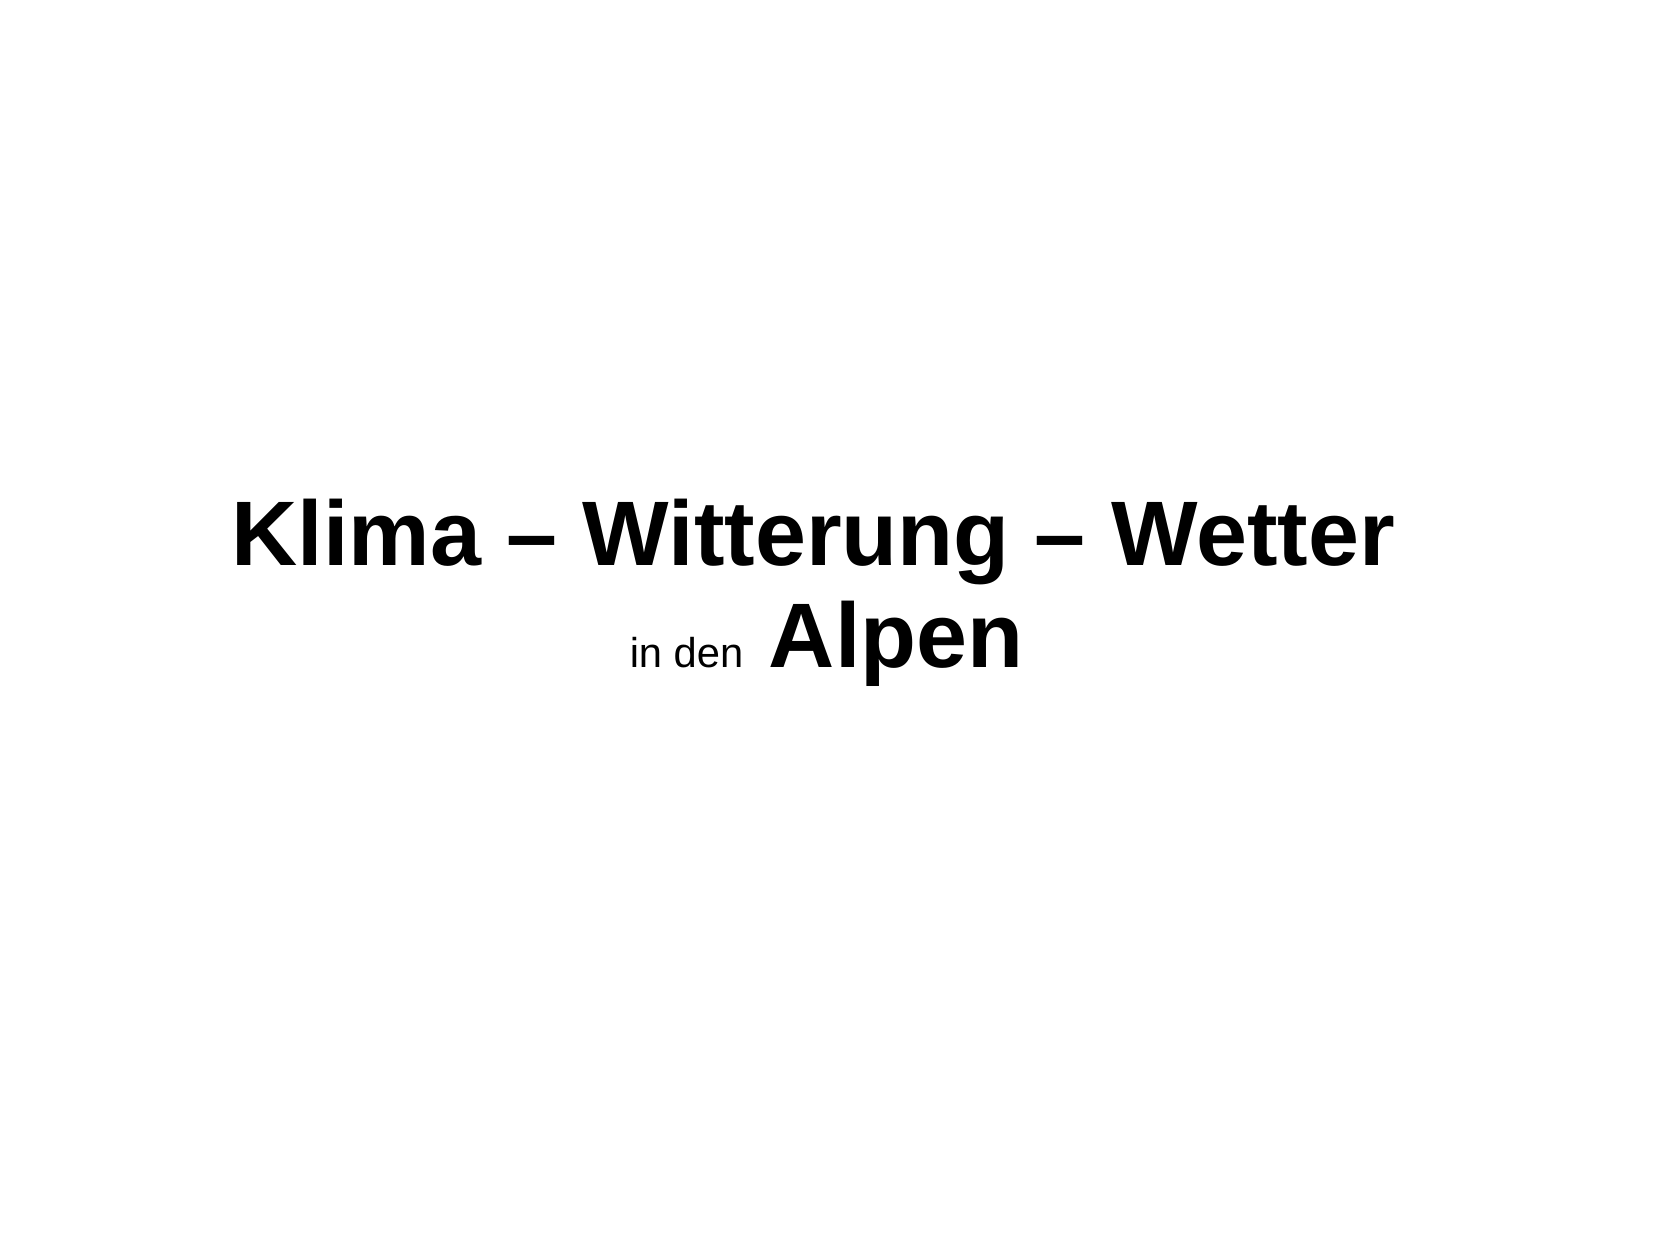

# Klima – Witterung – Wetter in den Alpen